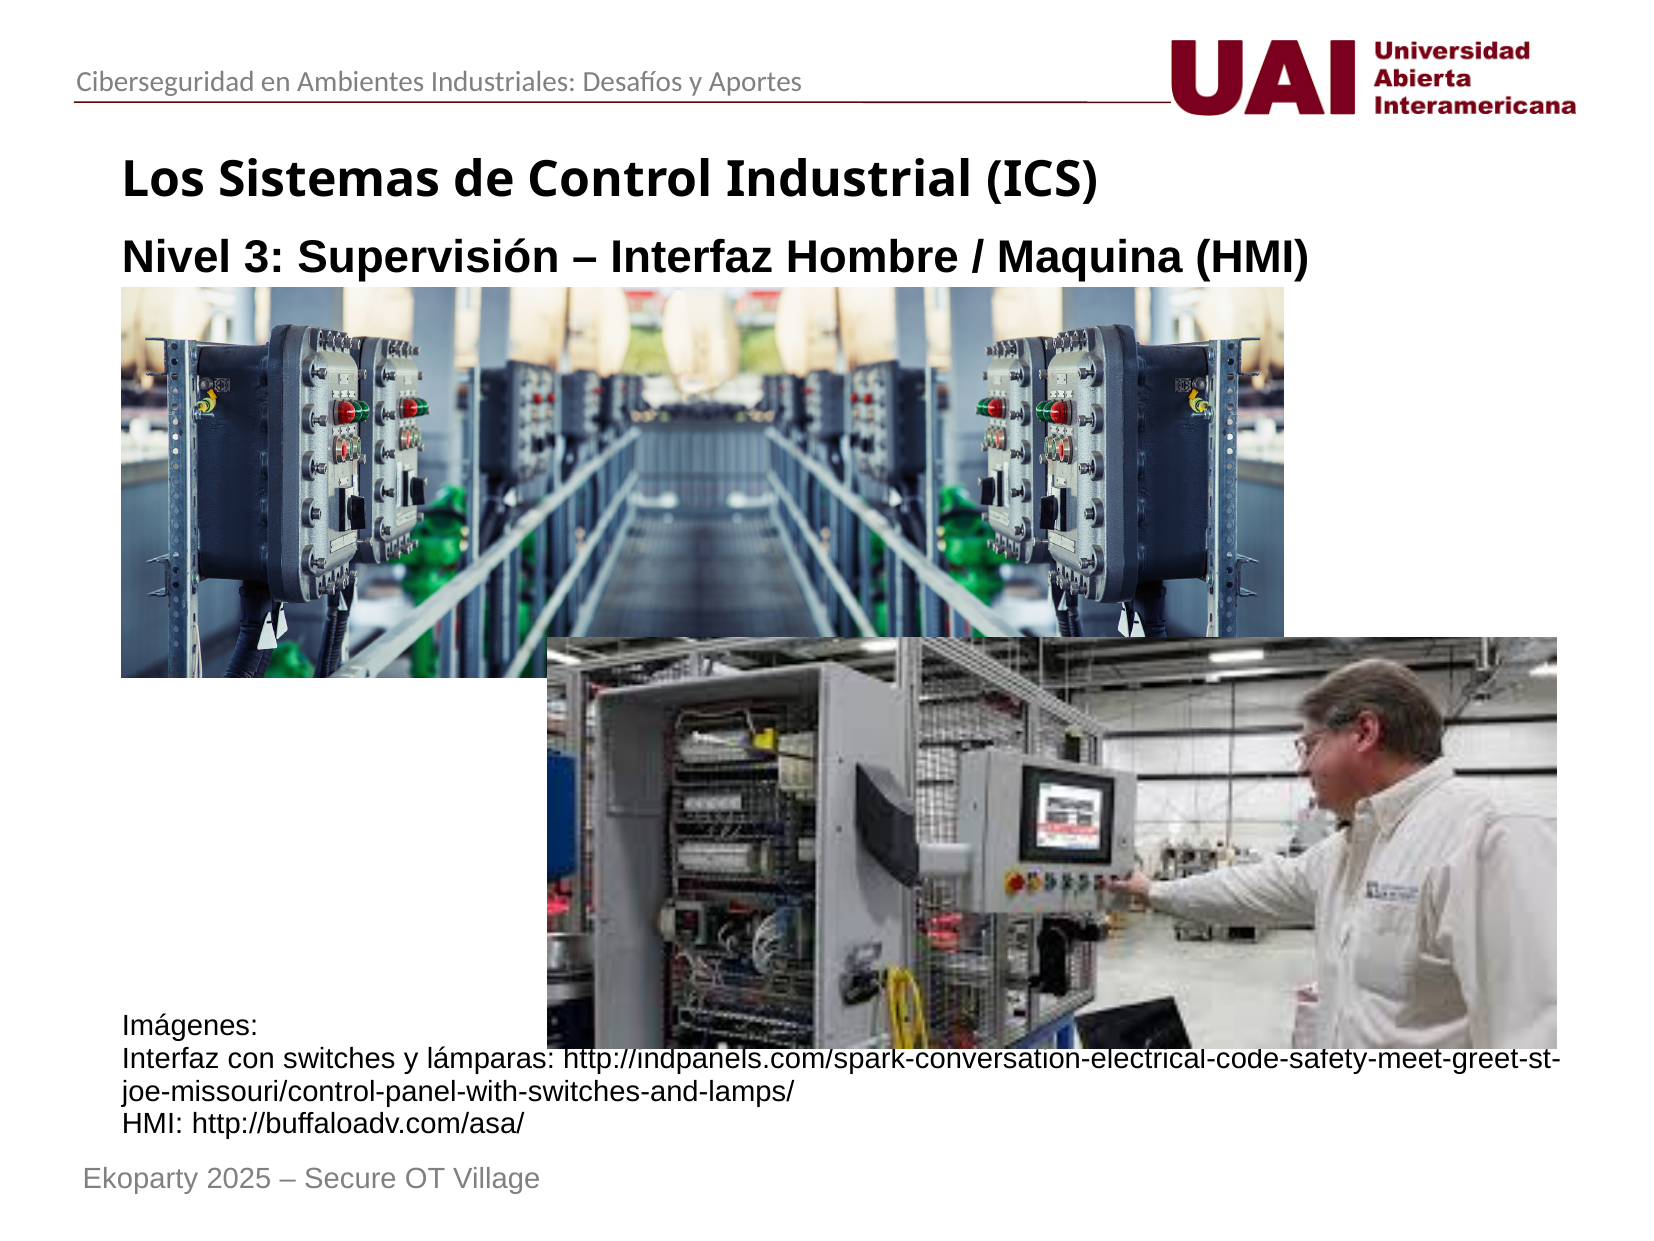

Los Sistemas de Control Industrial (ICS)
Nivel 3: Supervisión – Interfaz Hombre / Maquina (HMI)
Imágenes:
Interfaz con switches y lámparas: http://indpanels.com/spark-conversation-electrical-code-safety-meet-greet-st-joe-missouri/control-panel-with-switches-and-lamps/
HMI: http://buffaloadv.com/asa/